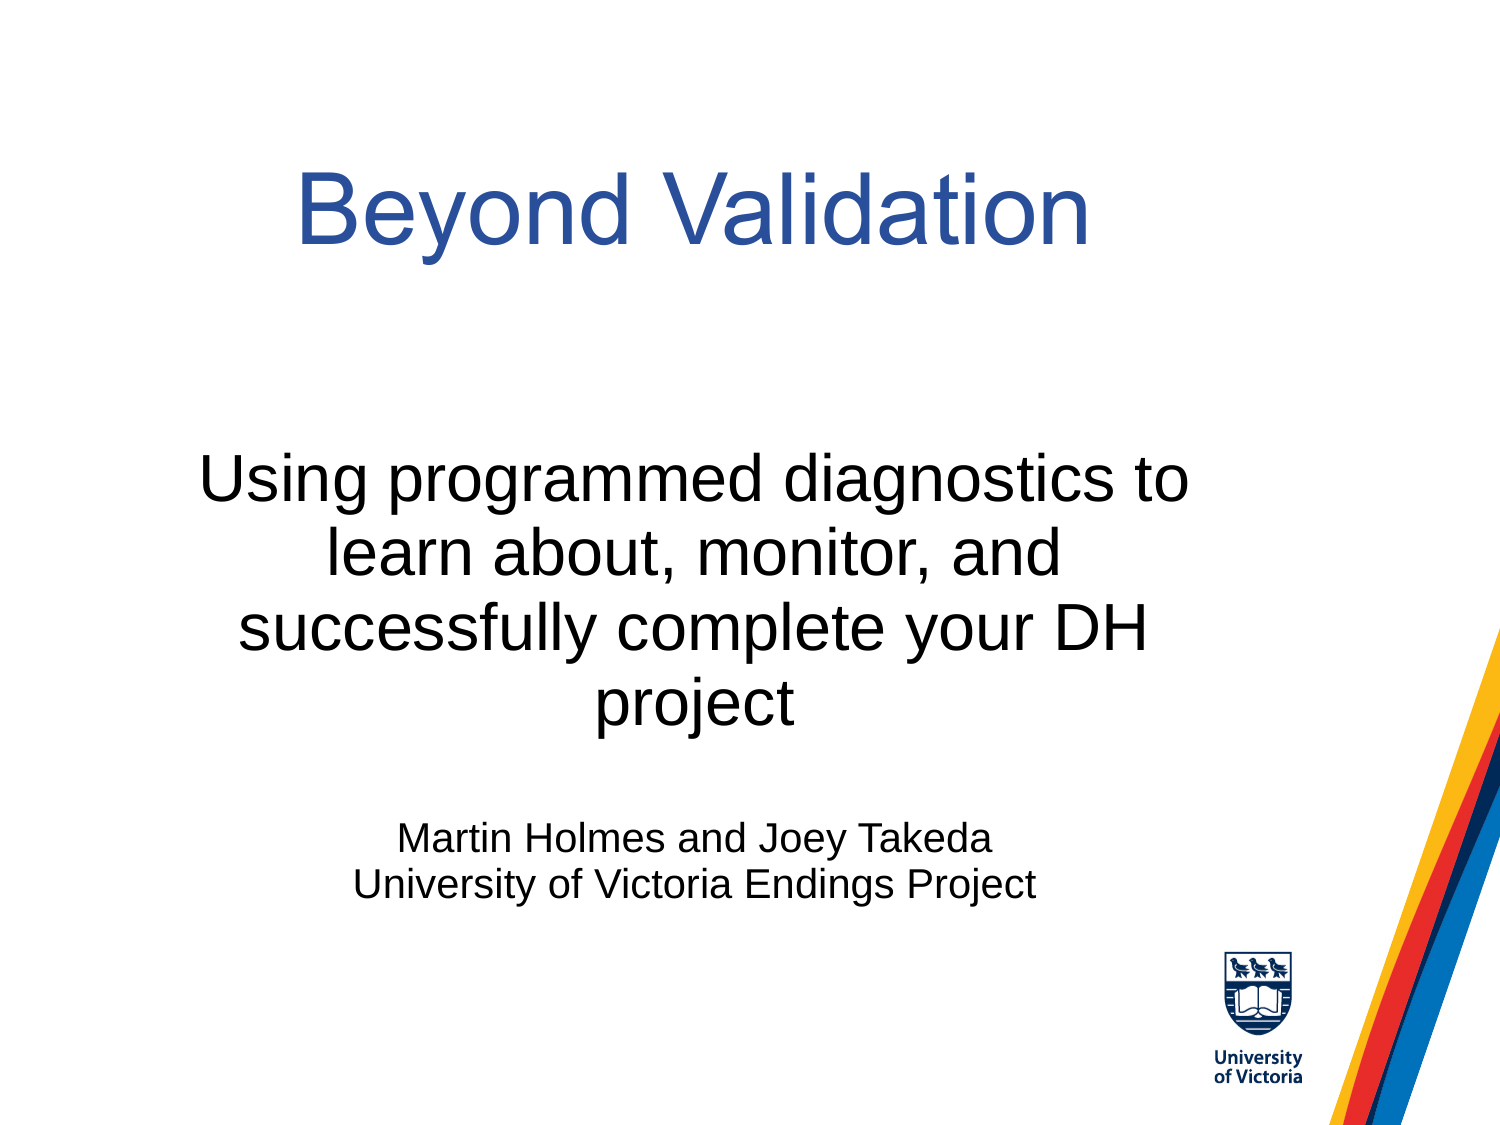

# Beyond Validation
Using programmed diagnostics to learn about, monitor, and successfully complete your DH project
Martin Holmes and Joey Takeda
University of Victoria Endings Project